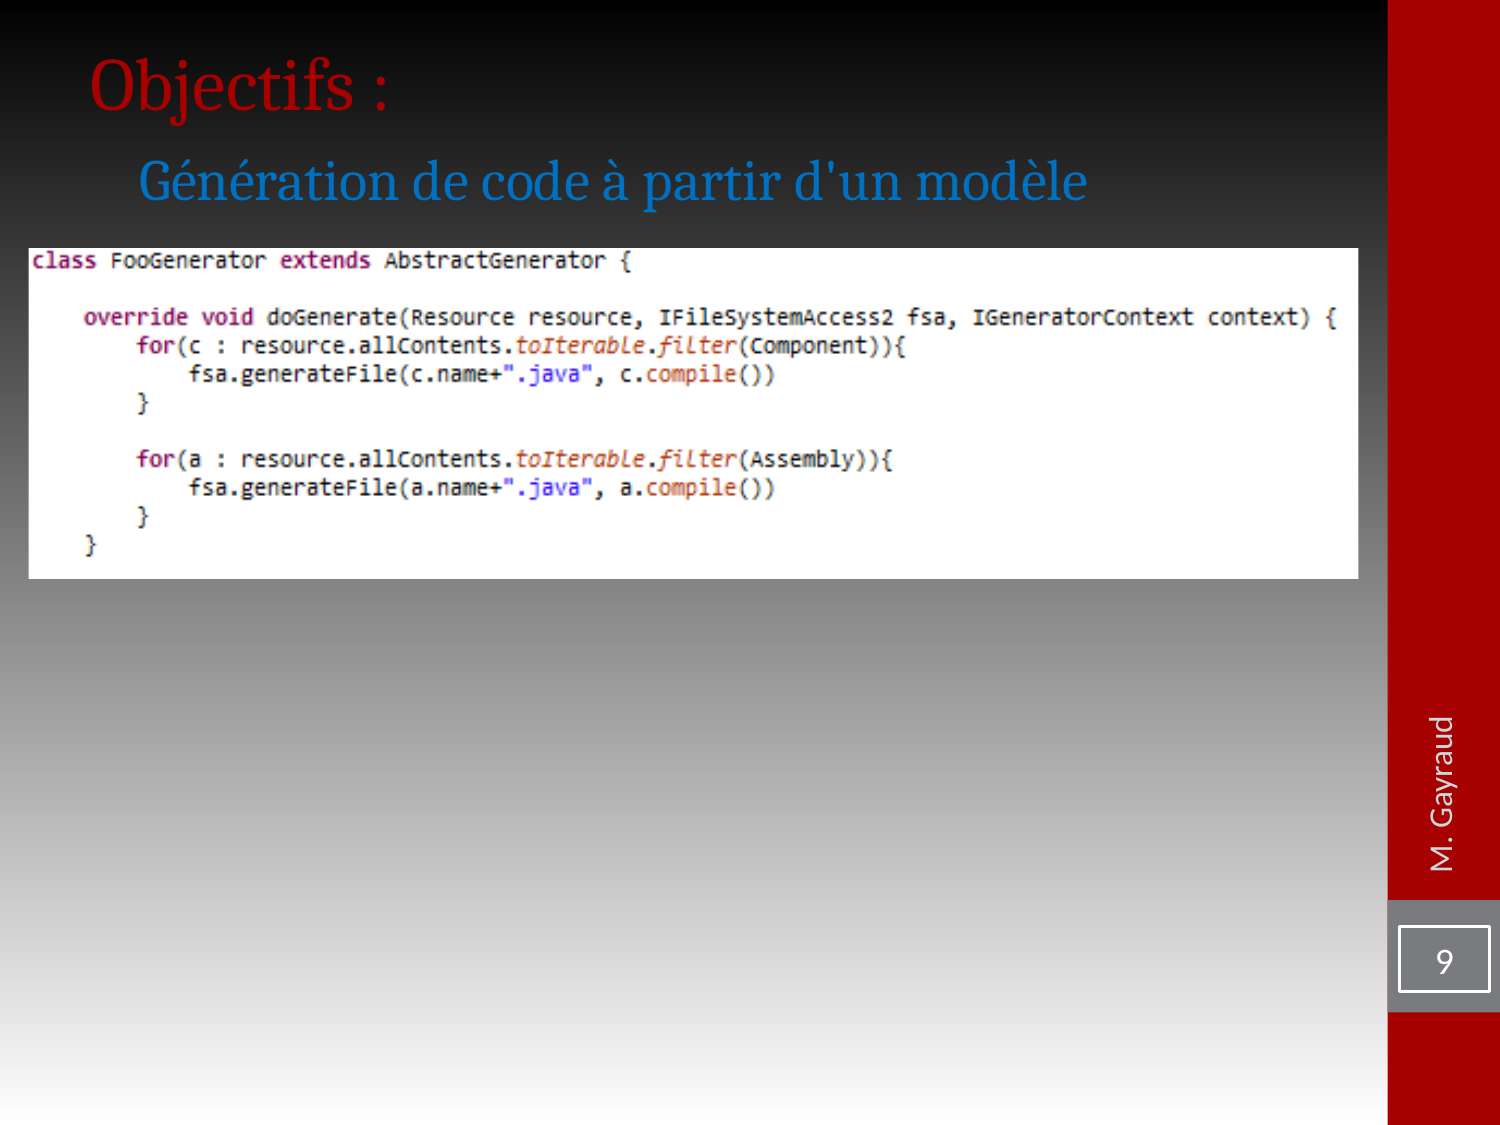

# Objectifs : Génération de code à partir d'un modèle
M. Gayraud